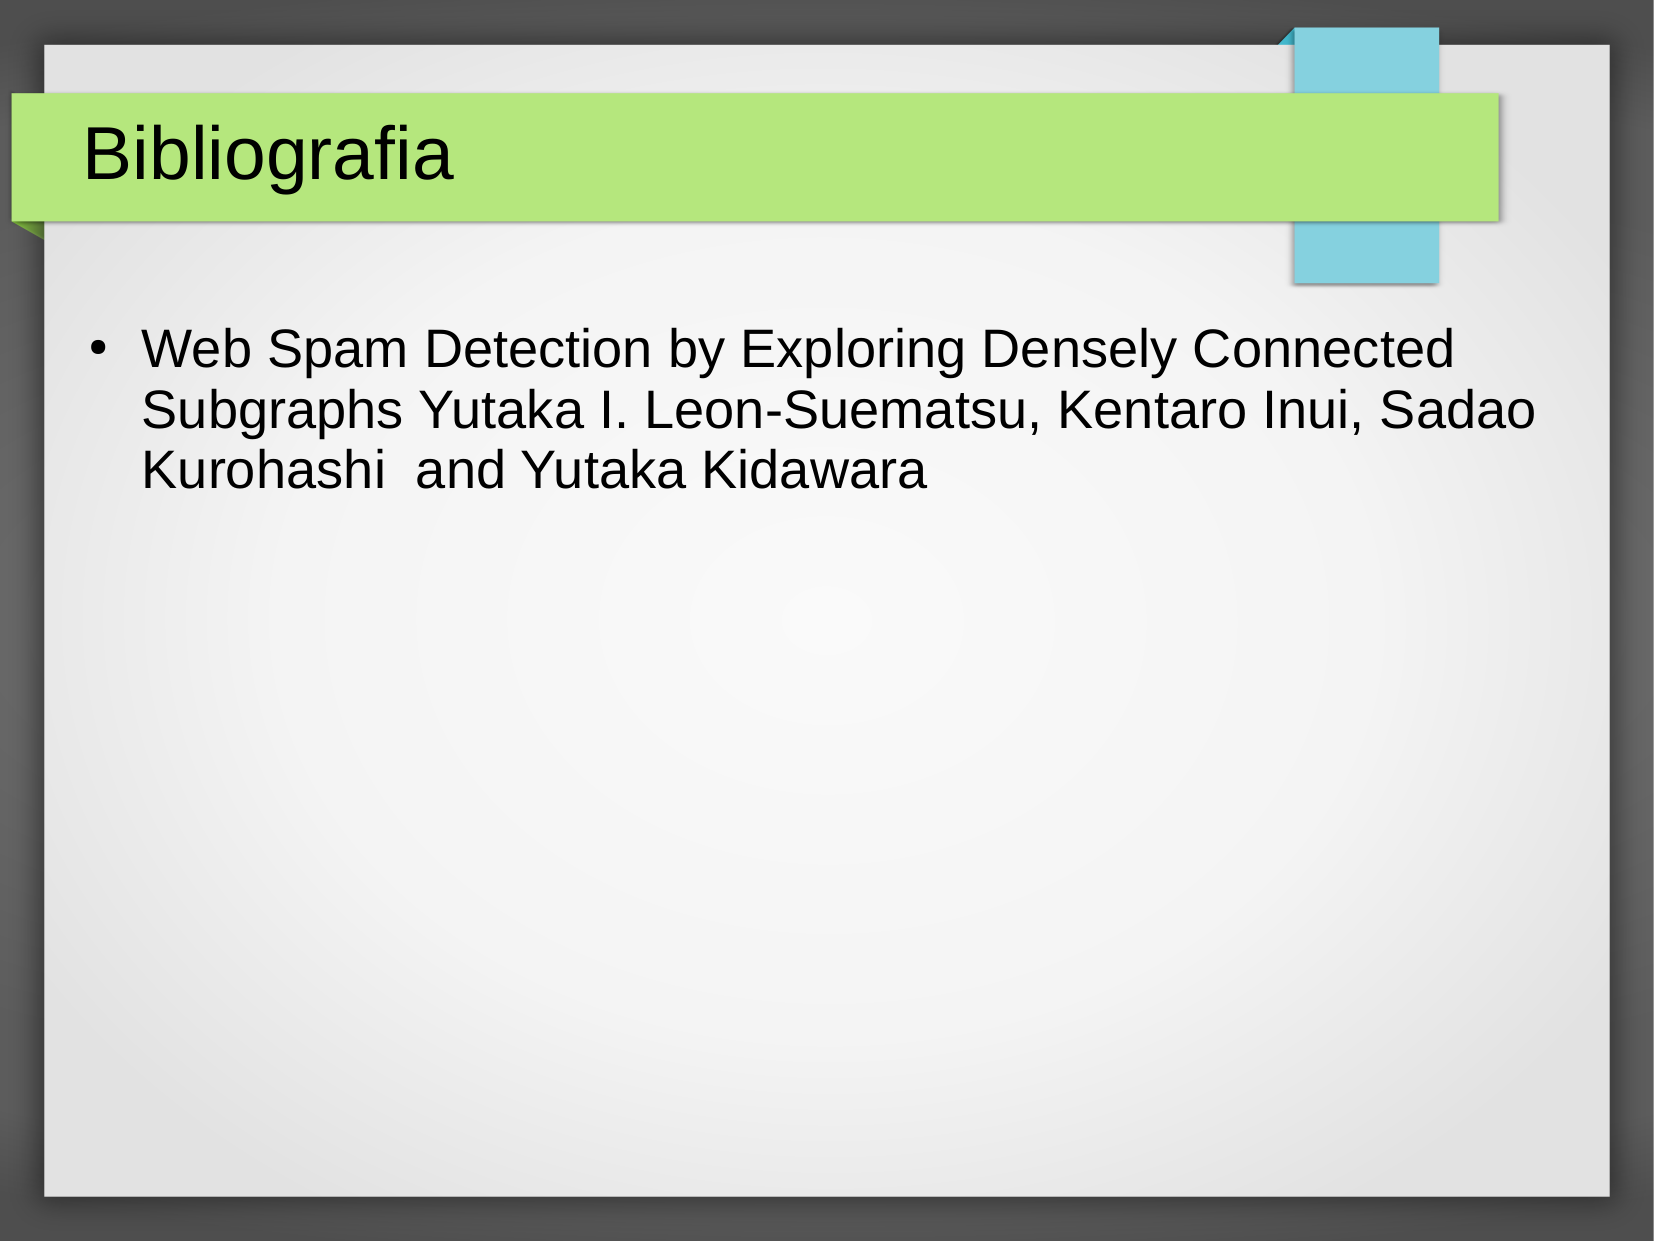

# Bibliografia
Web Spam Detection by Exploring Densely Connected Subgraphs Yutaka I. Leon-Suematsu, Kentaro Inui, Sadao Kurohashi and Yutaka Kidawara